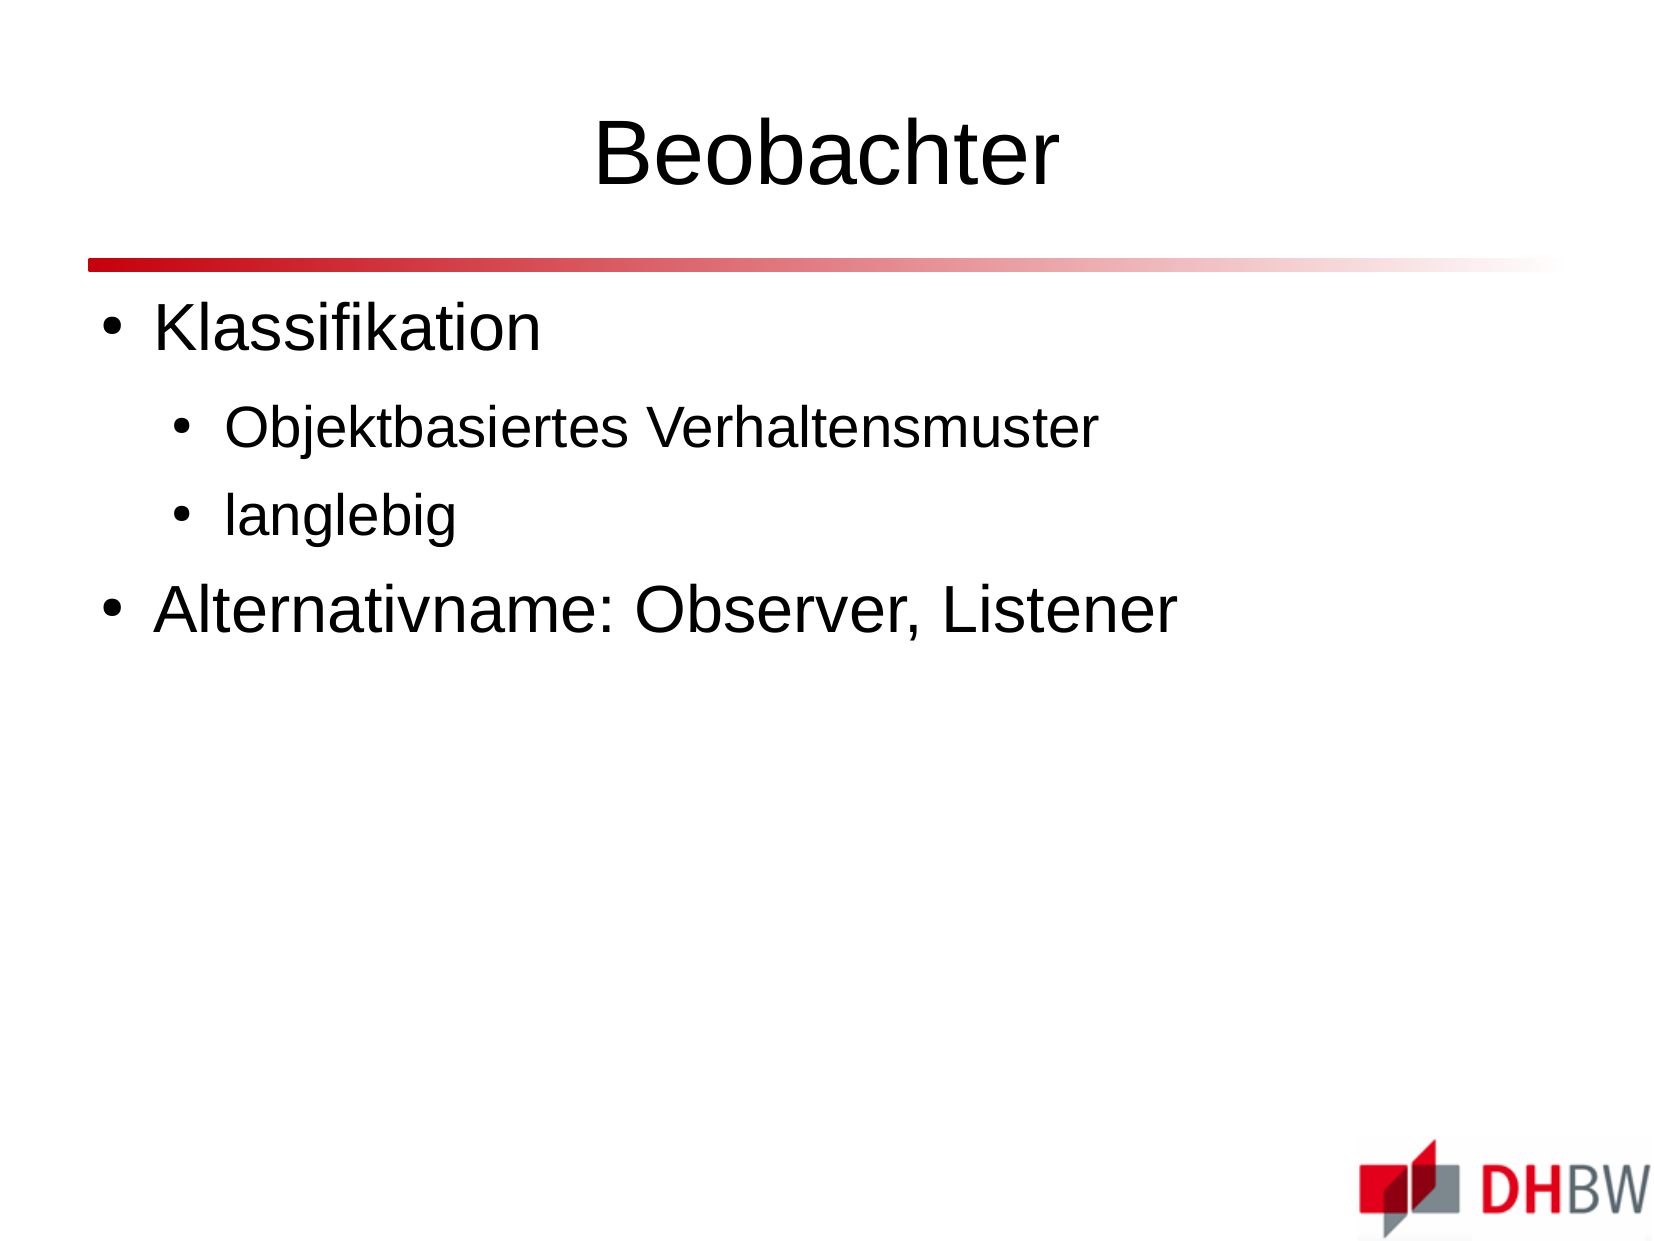

# Beobachter
Klassifikation
Objektbasiertes Verhaltensmuster
langlebig
Alternativname: Observer, Listener